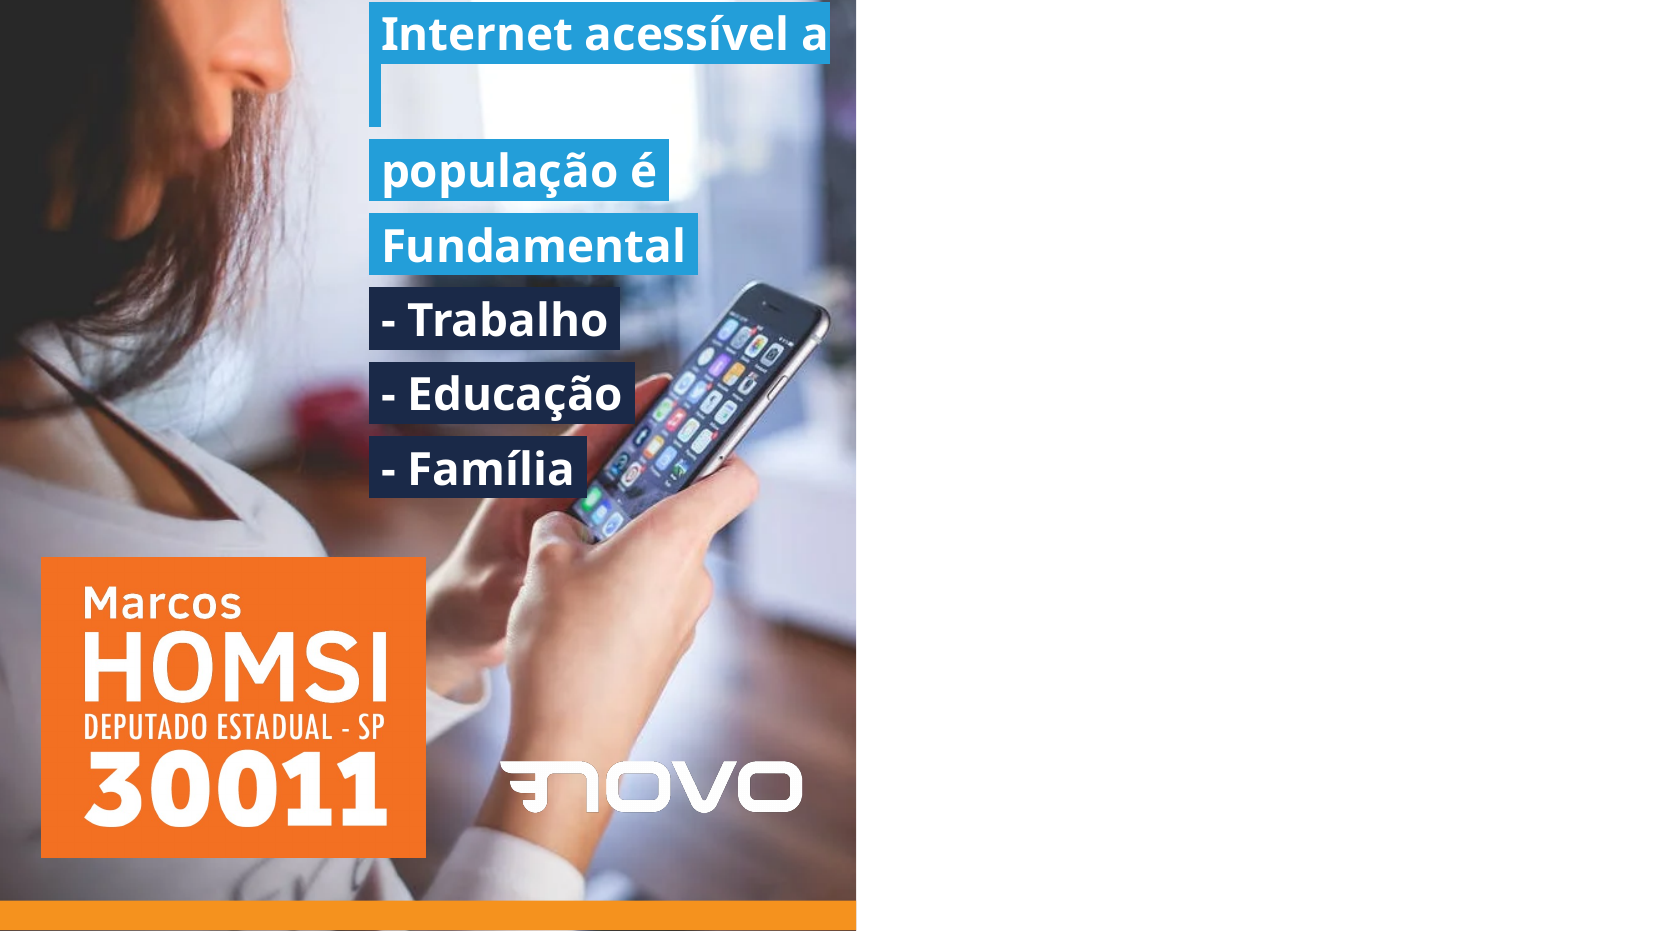

Tecnologia e
 Internet acessível a
 população é
 Fundamental
 - Trabalho
 - Educação
 - Família